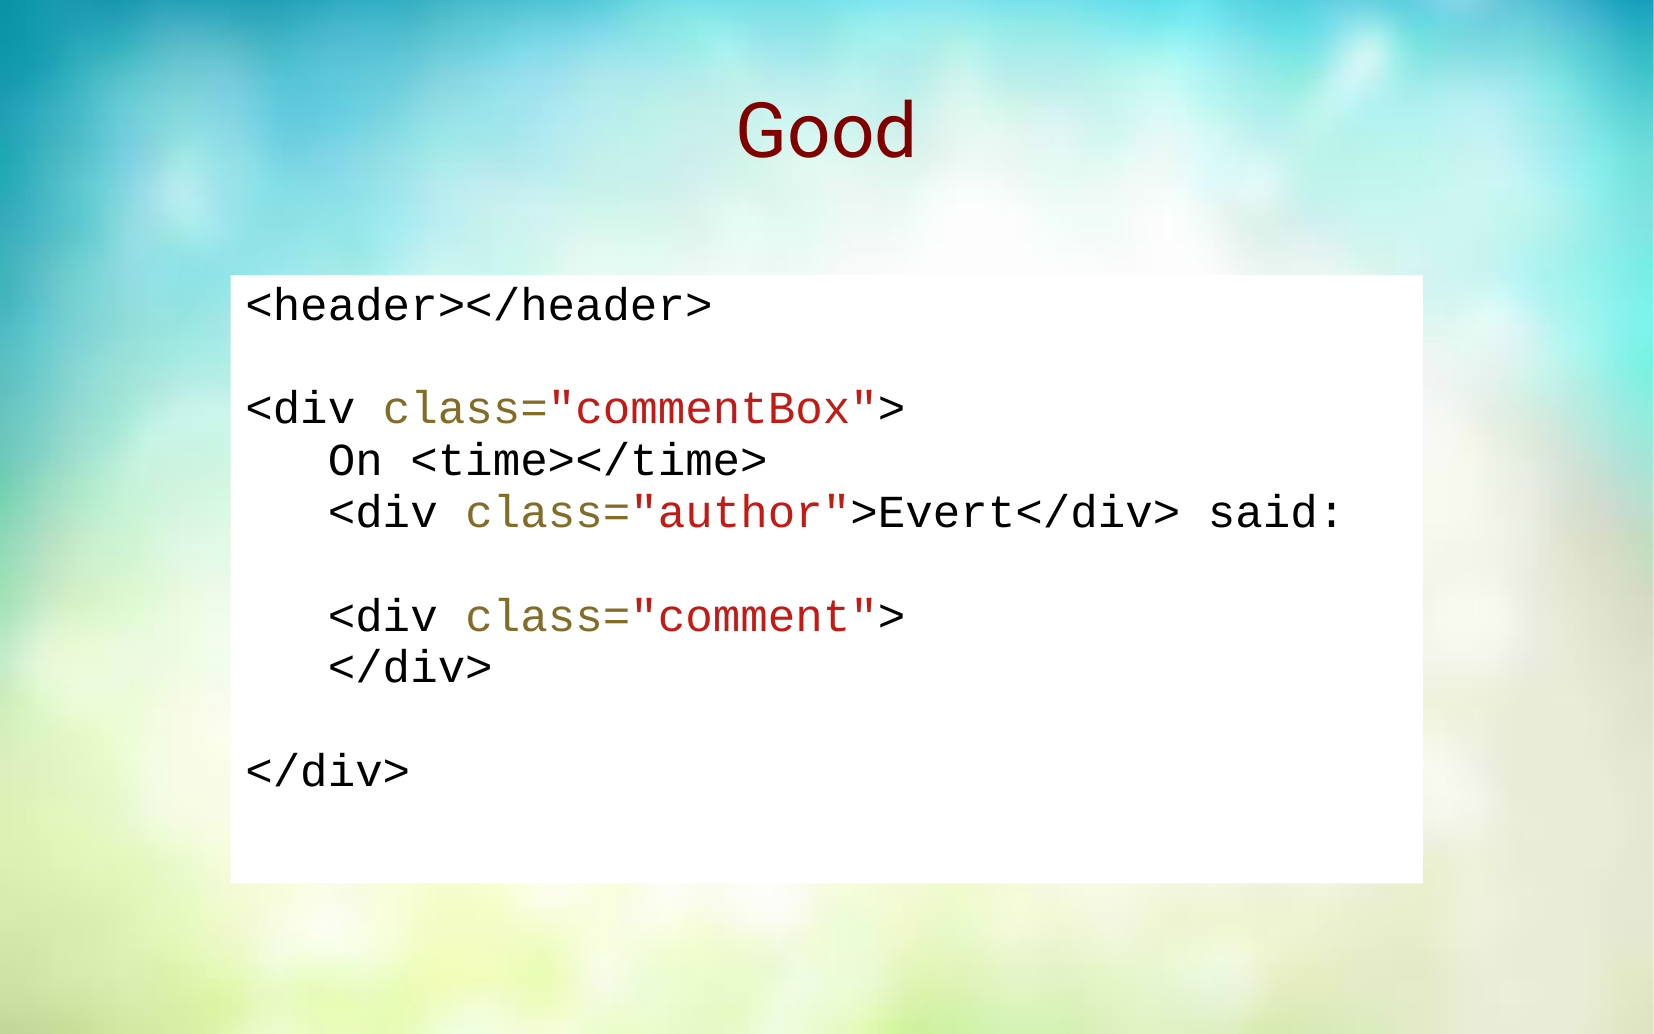

# Good
<header></header>
<div class="commentBox">
 On <time></time>
 <div class="author">Evert</div> said:
 <div class="comment">
 </div>
</div>